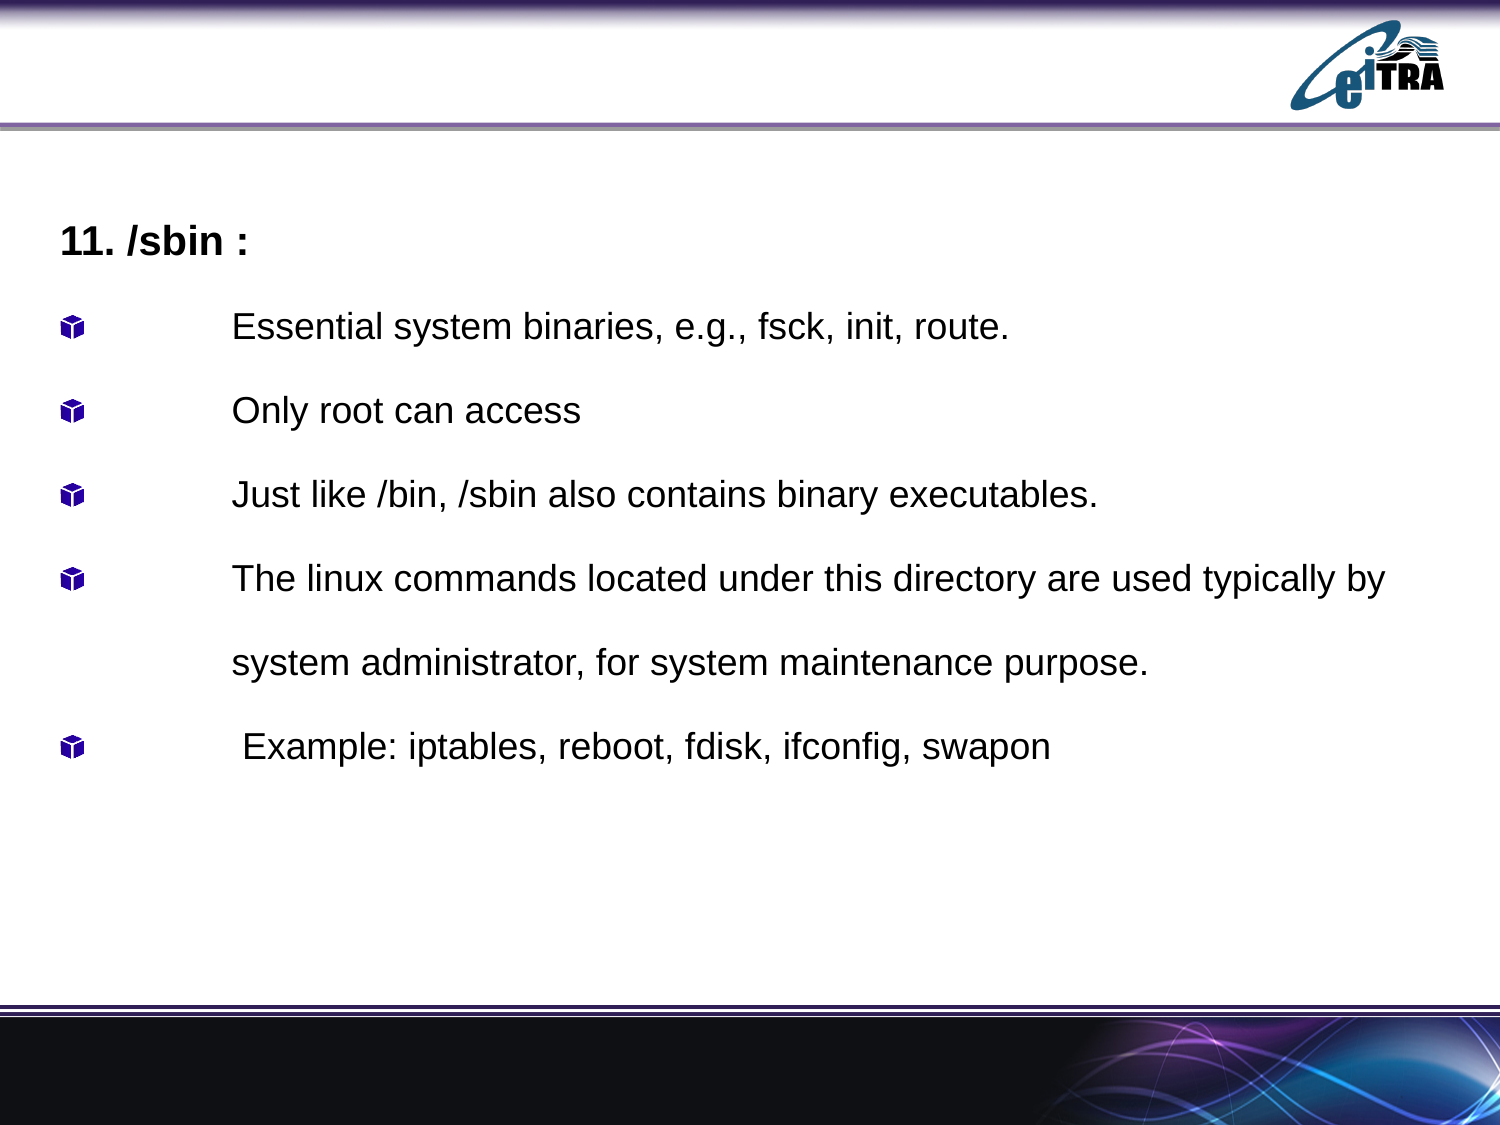

11. /sbin :
 Essential system binaries, e.g., fsck, init, route.
 Only root can access
 Just like /bin, /sbin also contains binary executables.
 The linux commands located under this directory are used typically by
 system administrator, for system maintenance purpose.
 Example: iptables, reboot, fdisk, ifconfig, swapon